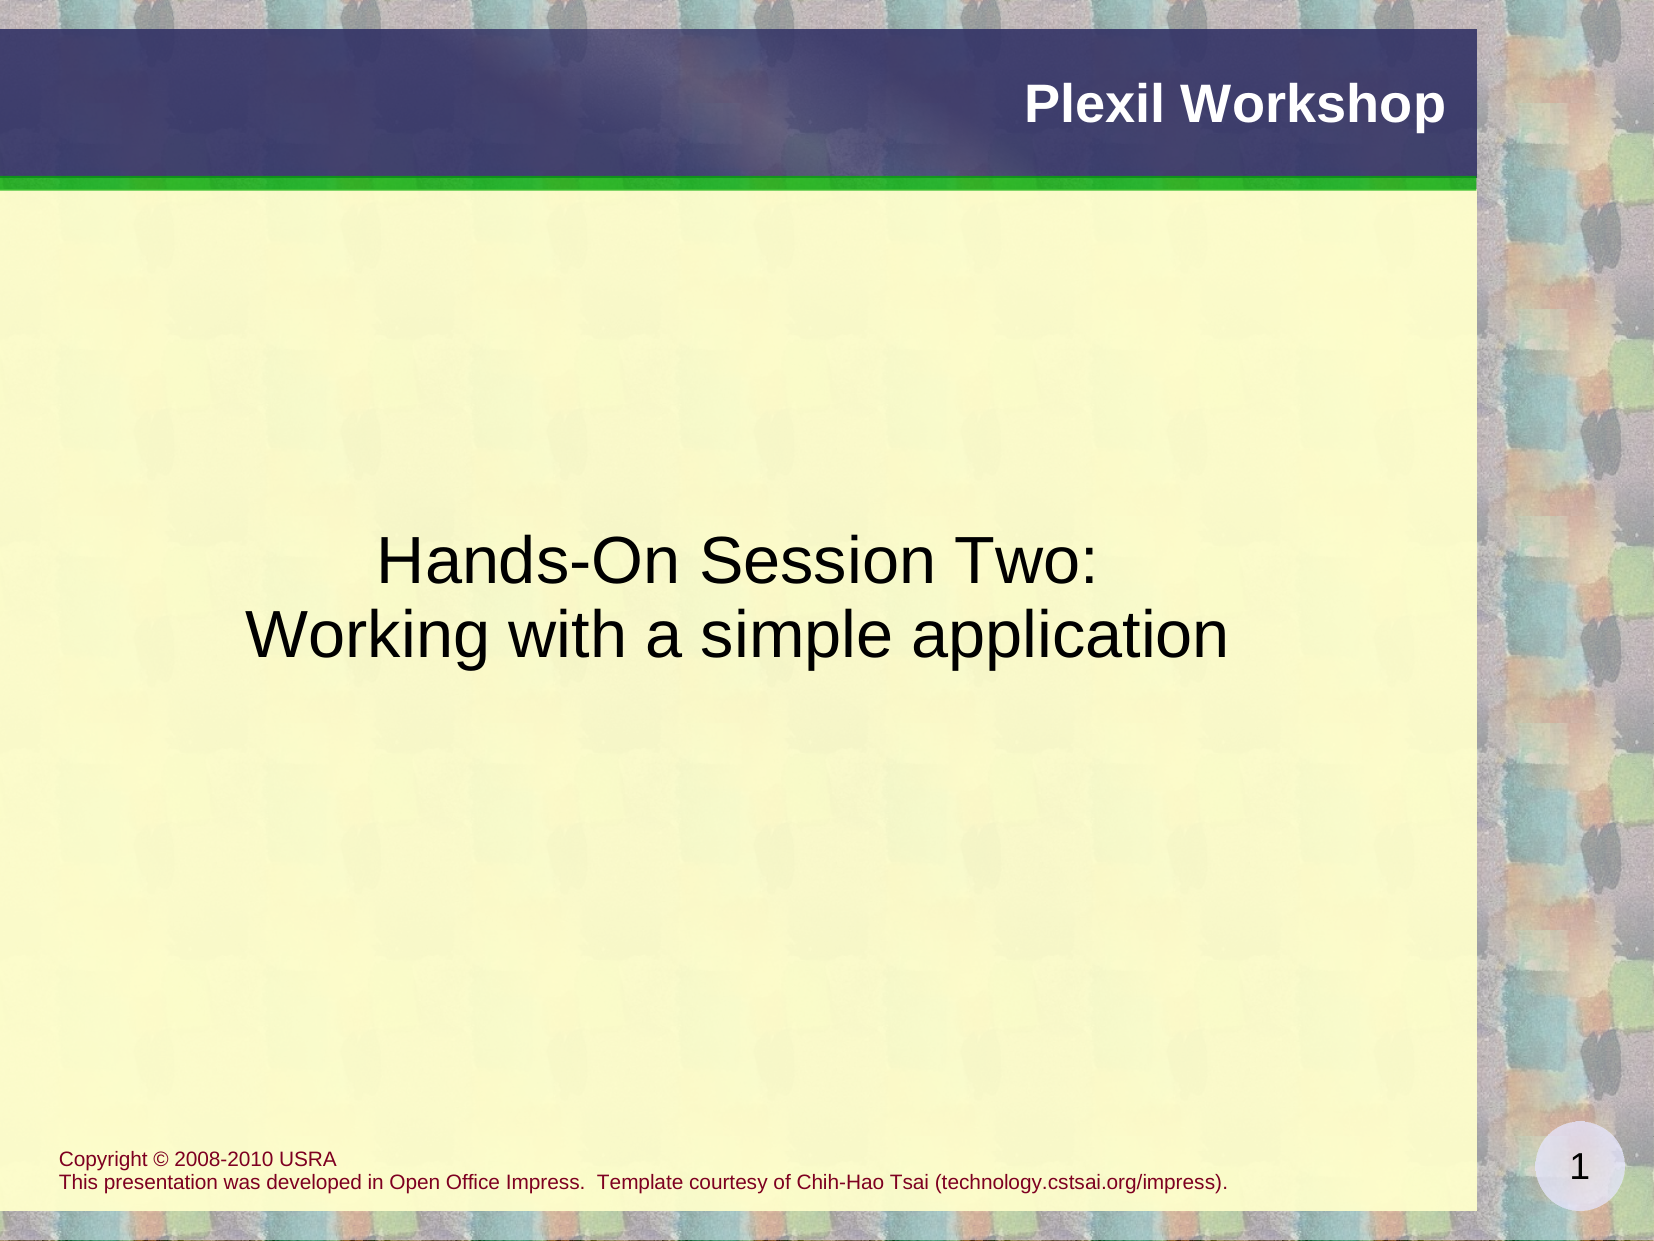

# Plexil Workshop
Hands-On Session Two:
Working with a simple application
Copyright © 2008-2010 USRA
This presentation was developed in Open Office Impress. Template courtesy of Chih-Hao Tsai (technology.cstsai.org/impress).